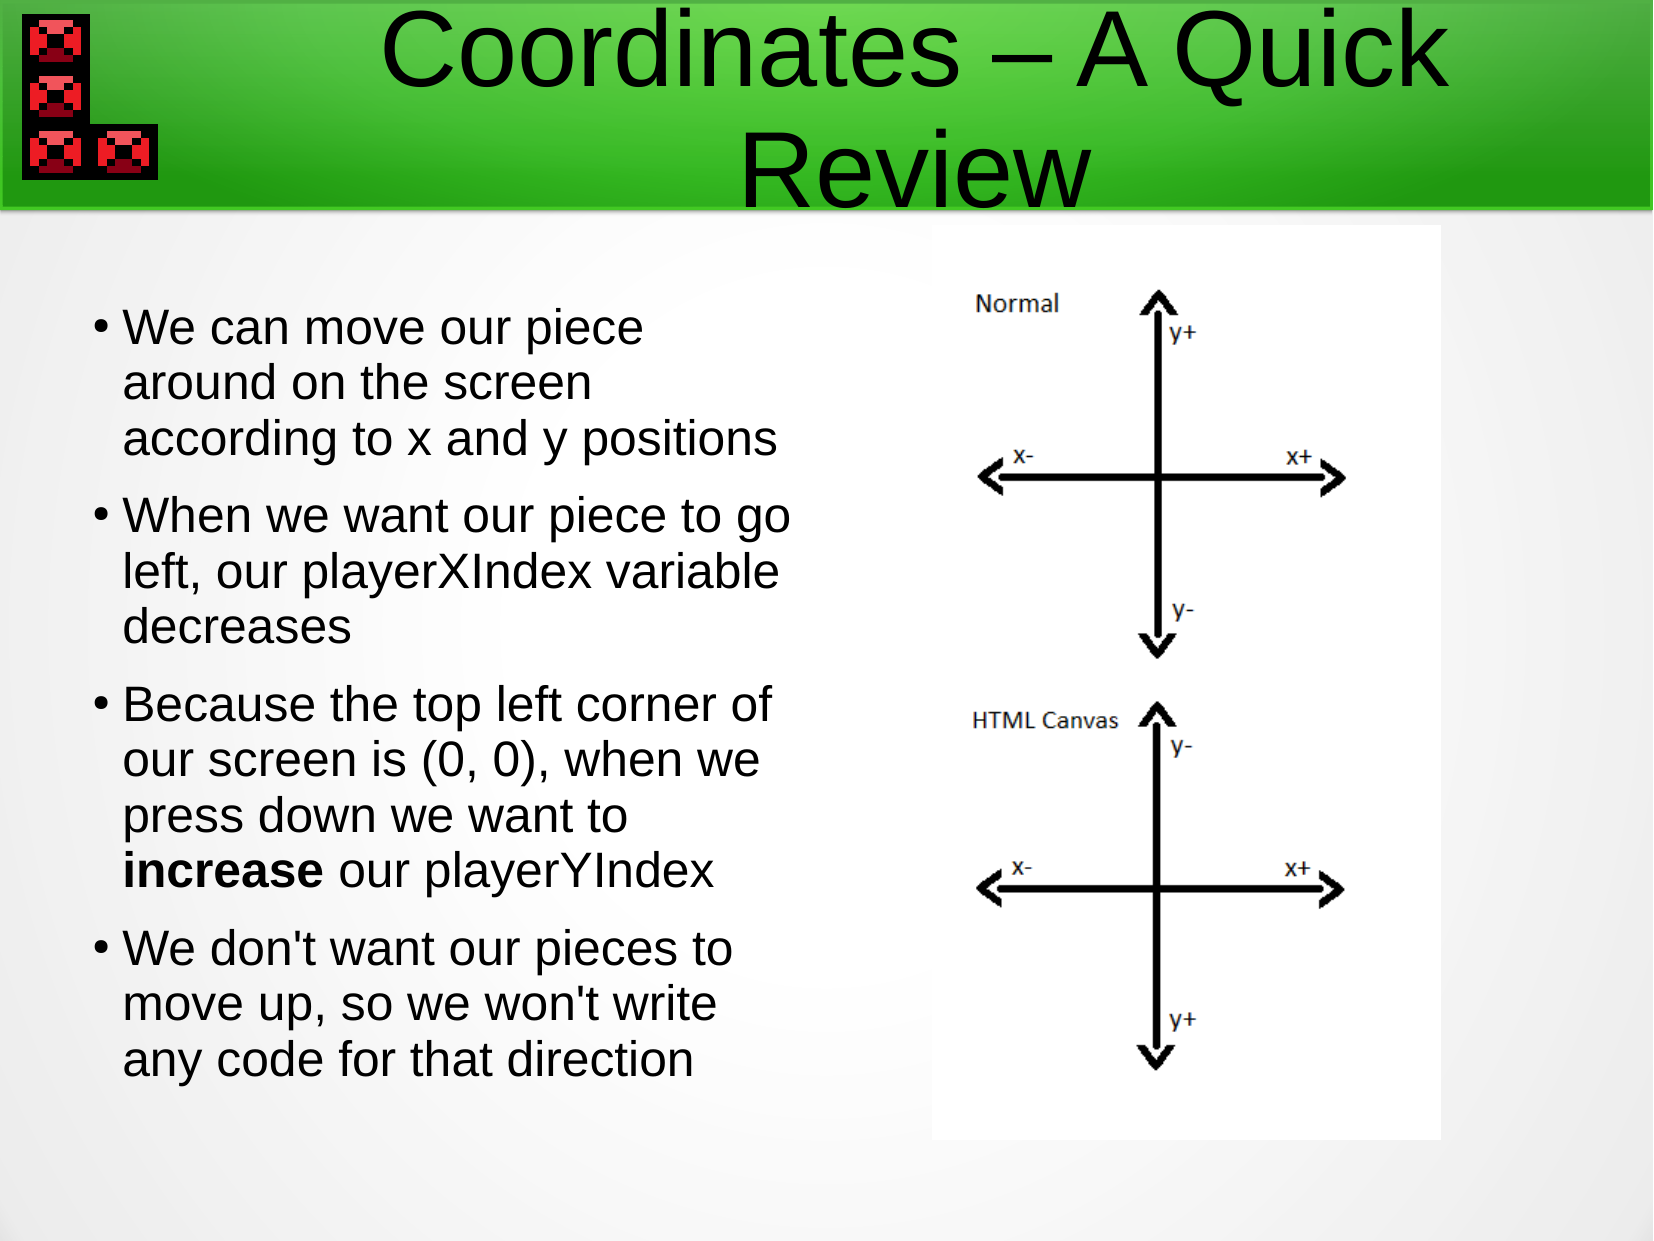

# Coordinates – A Quick Review
We can move our piece around on the screen according to x and y positions
When we want our piece to go left, our playerXIndex variable decreases
Because the top left corner of our screen is (0, 0), when we press down we want to increase our playerYIndex
We don't want our pieces to move up, so we won't write any code for that direction